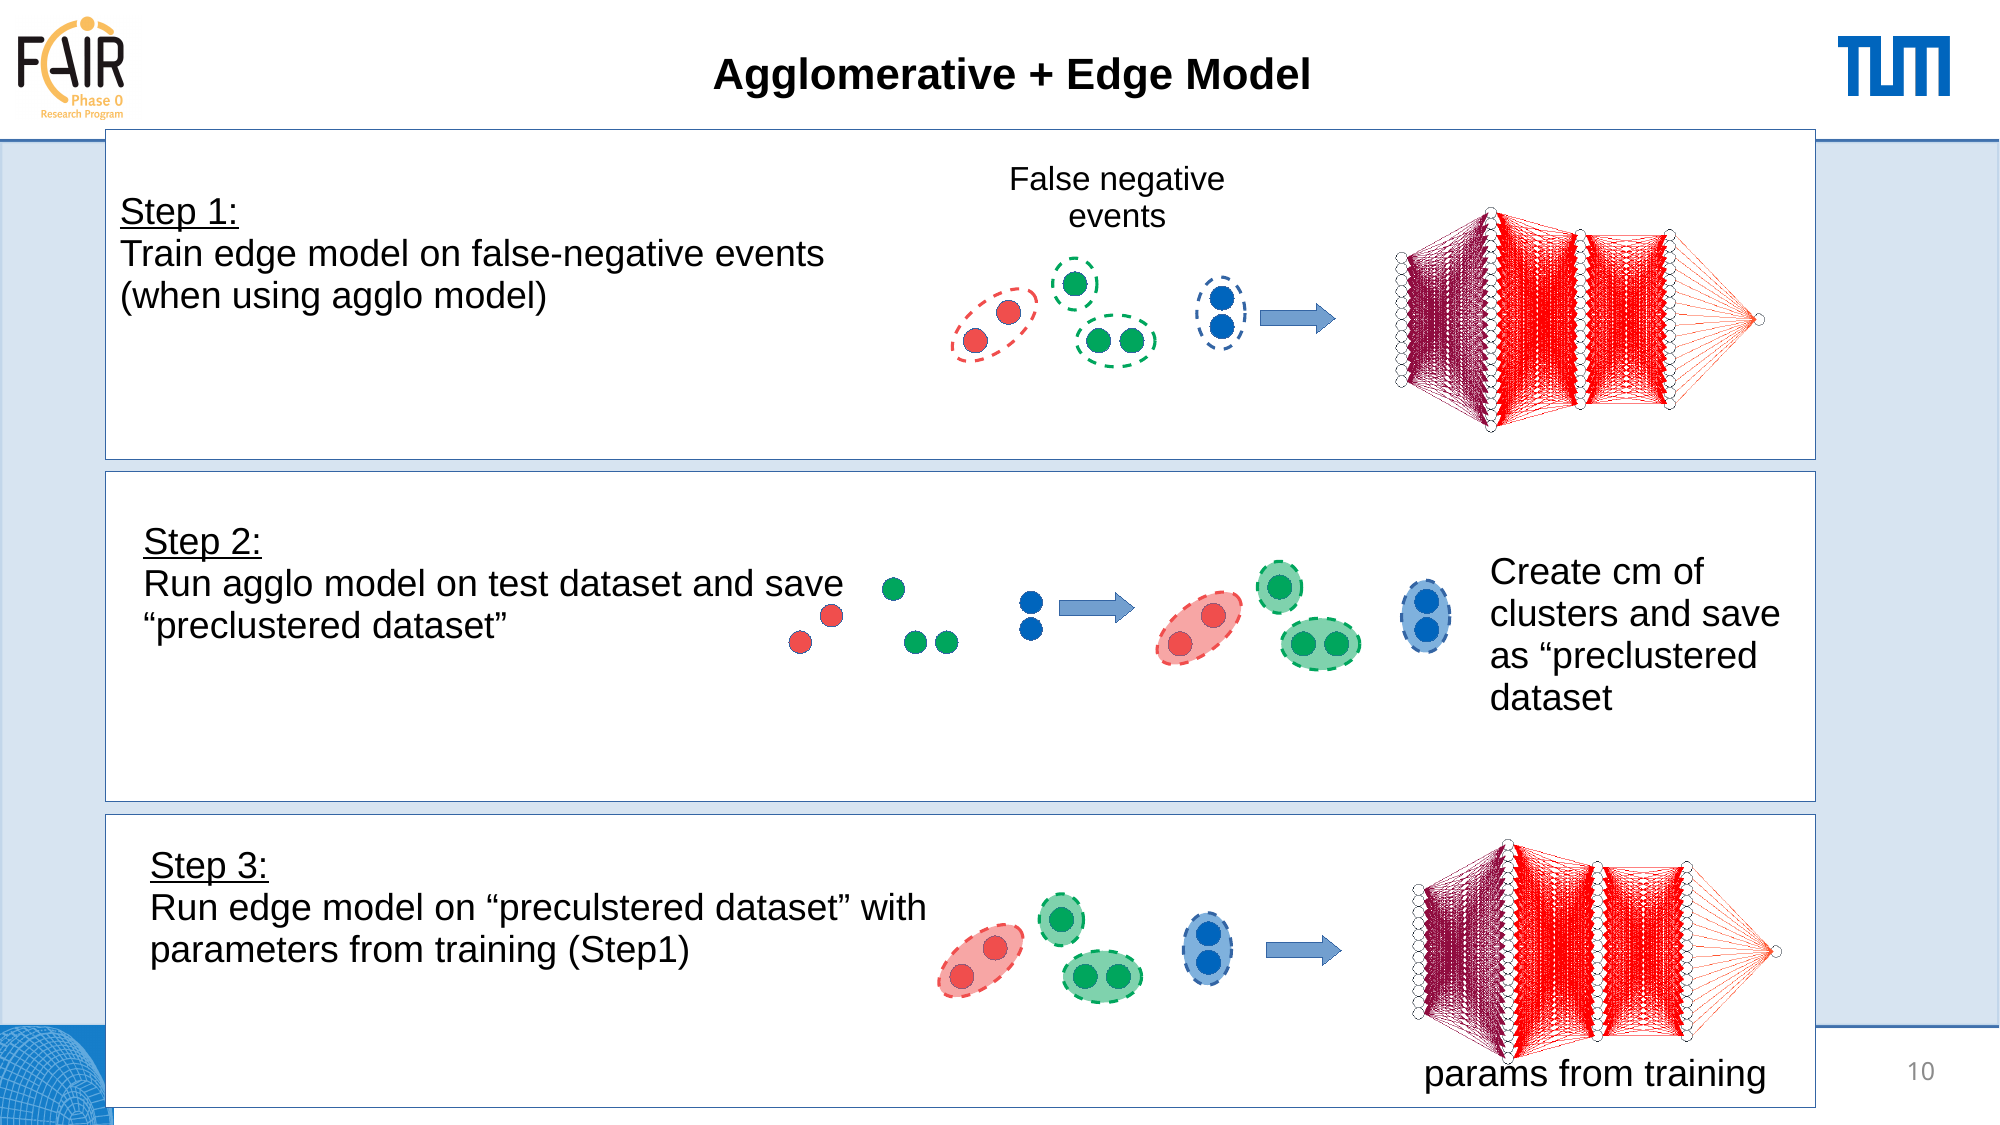

Agglomerative + Edge Model
False negative events
Step 1:
Train edge model on false-negative events (when using agglo model)
Step 2:
Run agglo model on test dataset and save “preclustered dataset”
Create cm of clusters and save as “preclustered dataset
Step 3:
Run edge model on “preculstered dataset” with parameters from training (Step1)
10
params from training